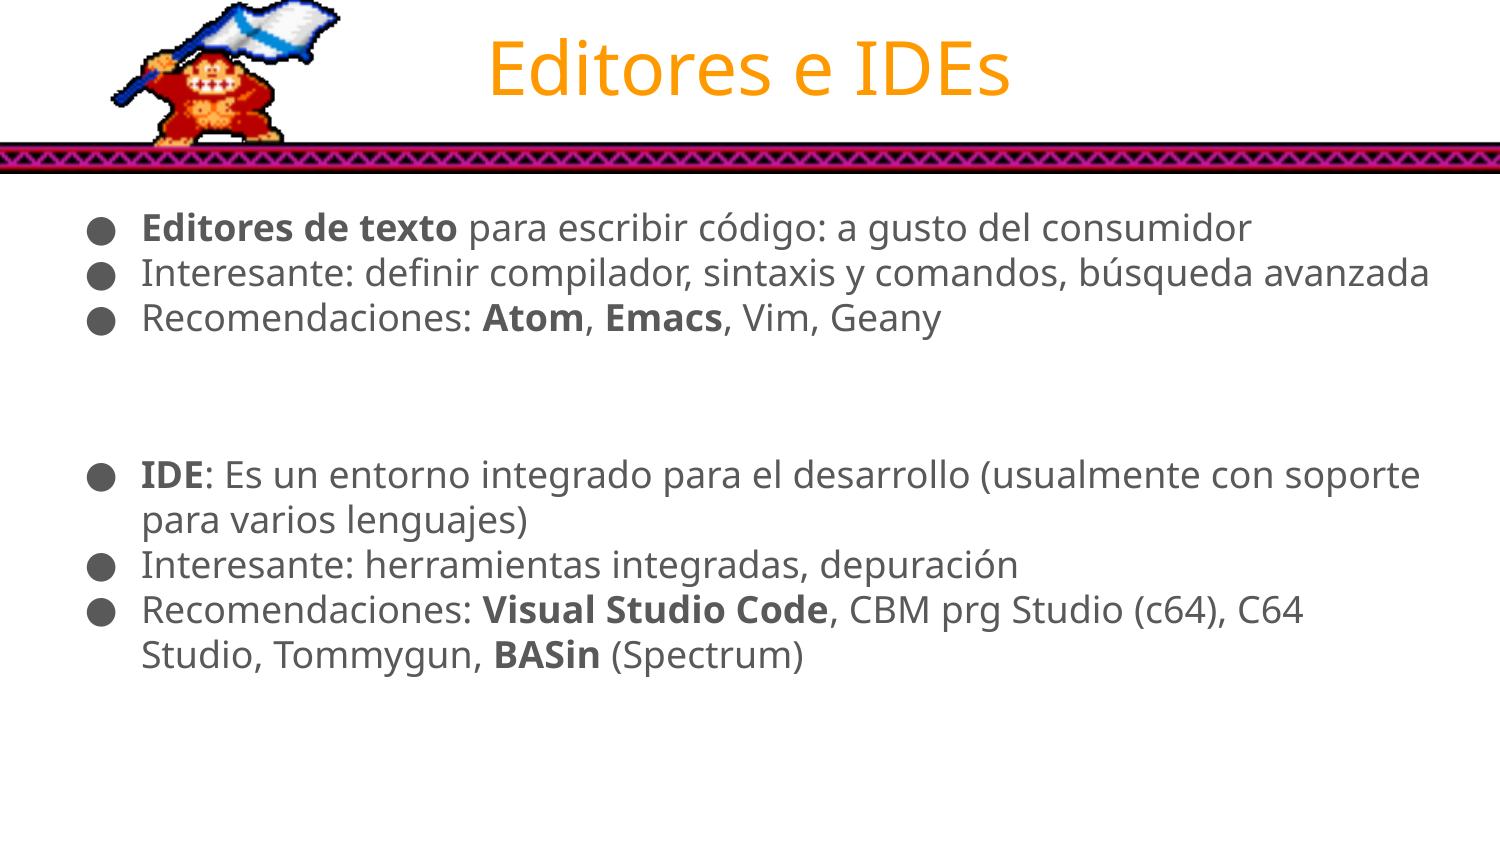

# Editores e IDEs
Editores de texto para escribir código: a gusto del consumidor
Interesante: definir compilador, sintaxis y comandos, búsqueda avanzada
Recomendaciones: Atom, Emacs, Vim, Geany
IDE: Es un entorno integrado para el desarrollo (usualmente con soporte para varios lenguajes)
Interesante: herramientas integradas, depuración
Recomendaciones: Visual Studio Code, CBM prg Studio (c64), C64 Studio, Tommygun, BASin (Spectrum)